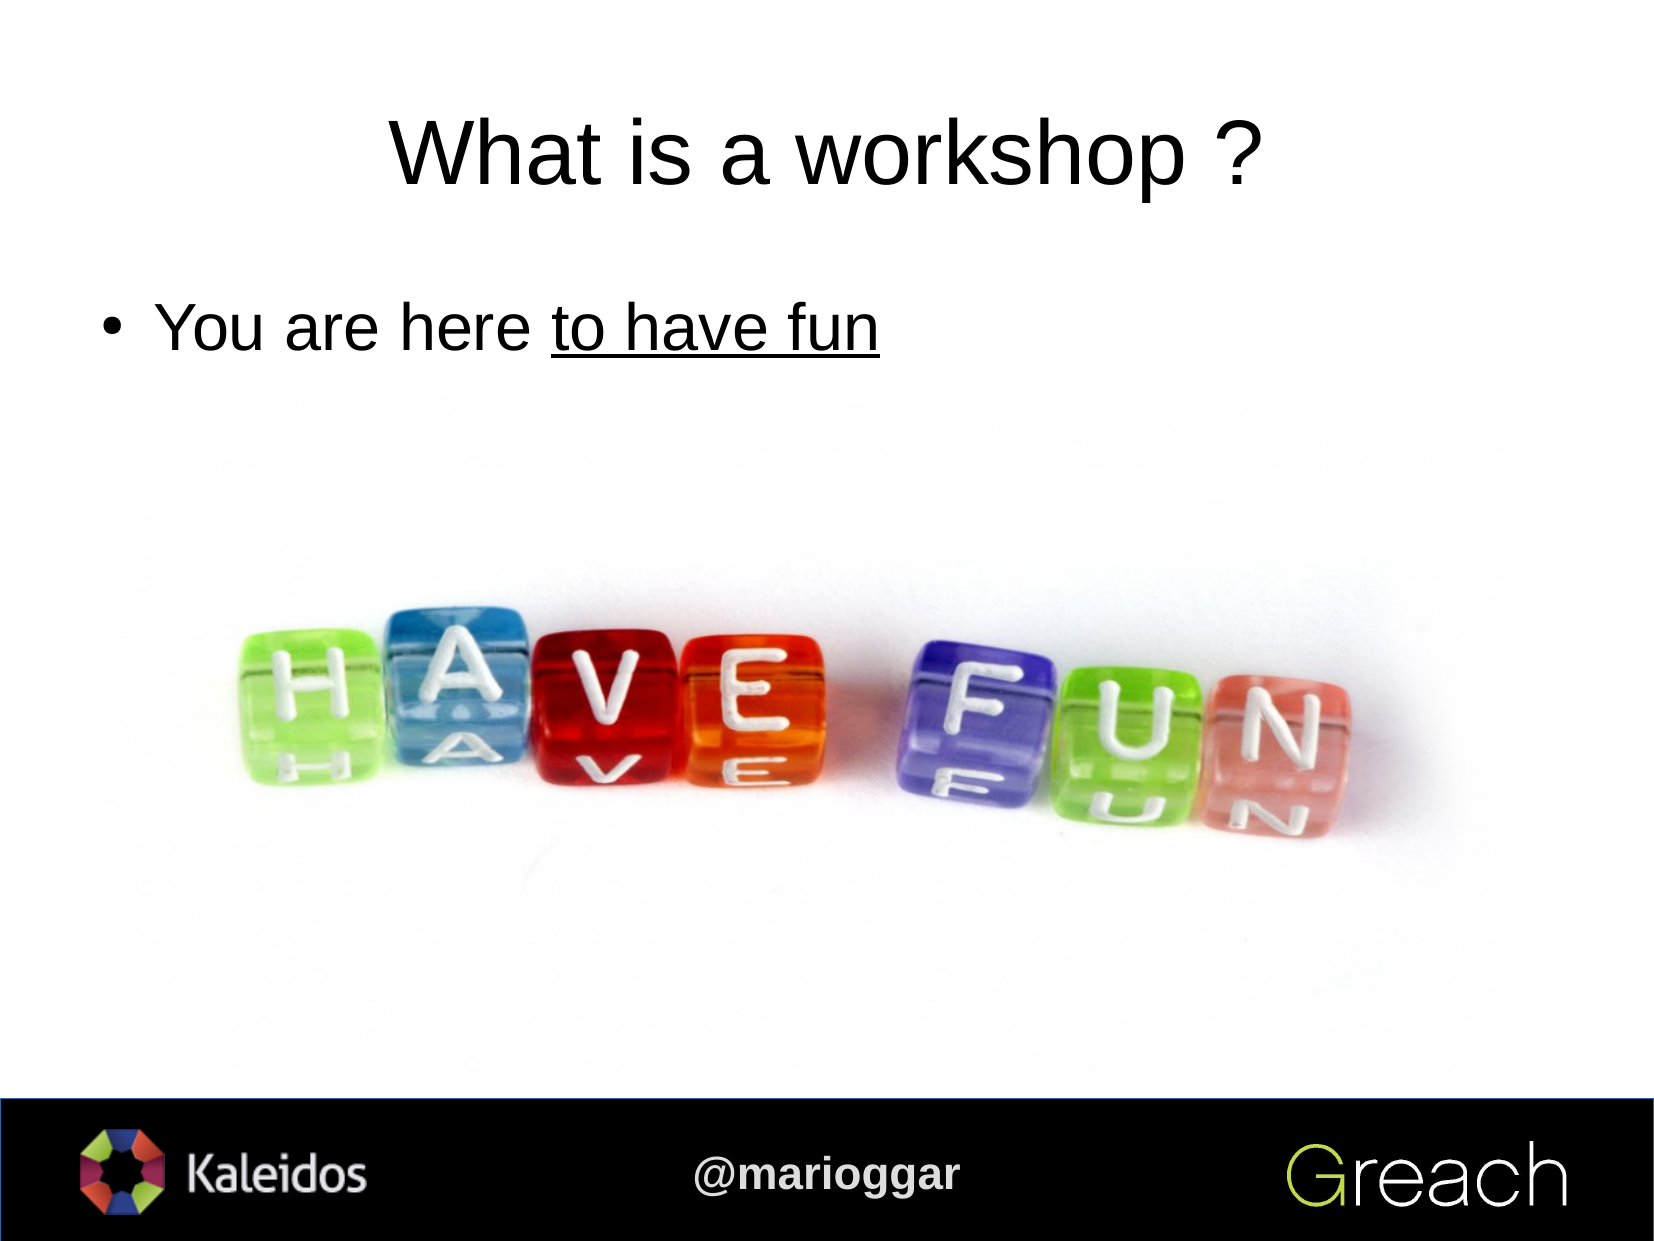

# What is a workshop ?
You are here to have fun